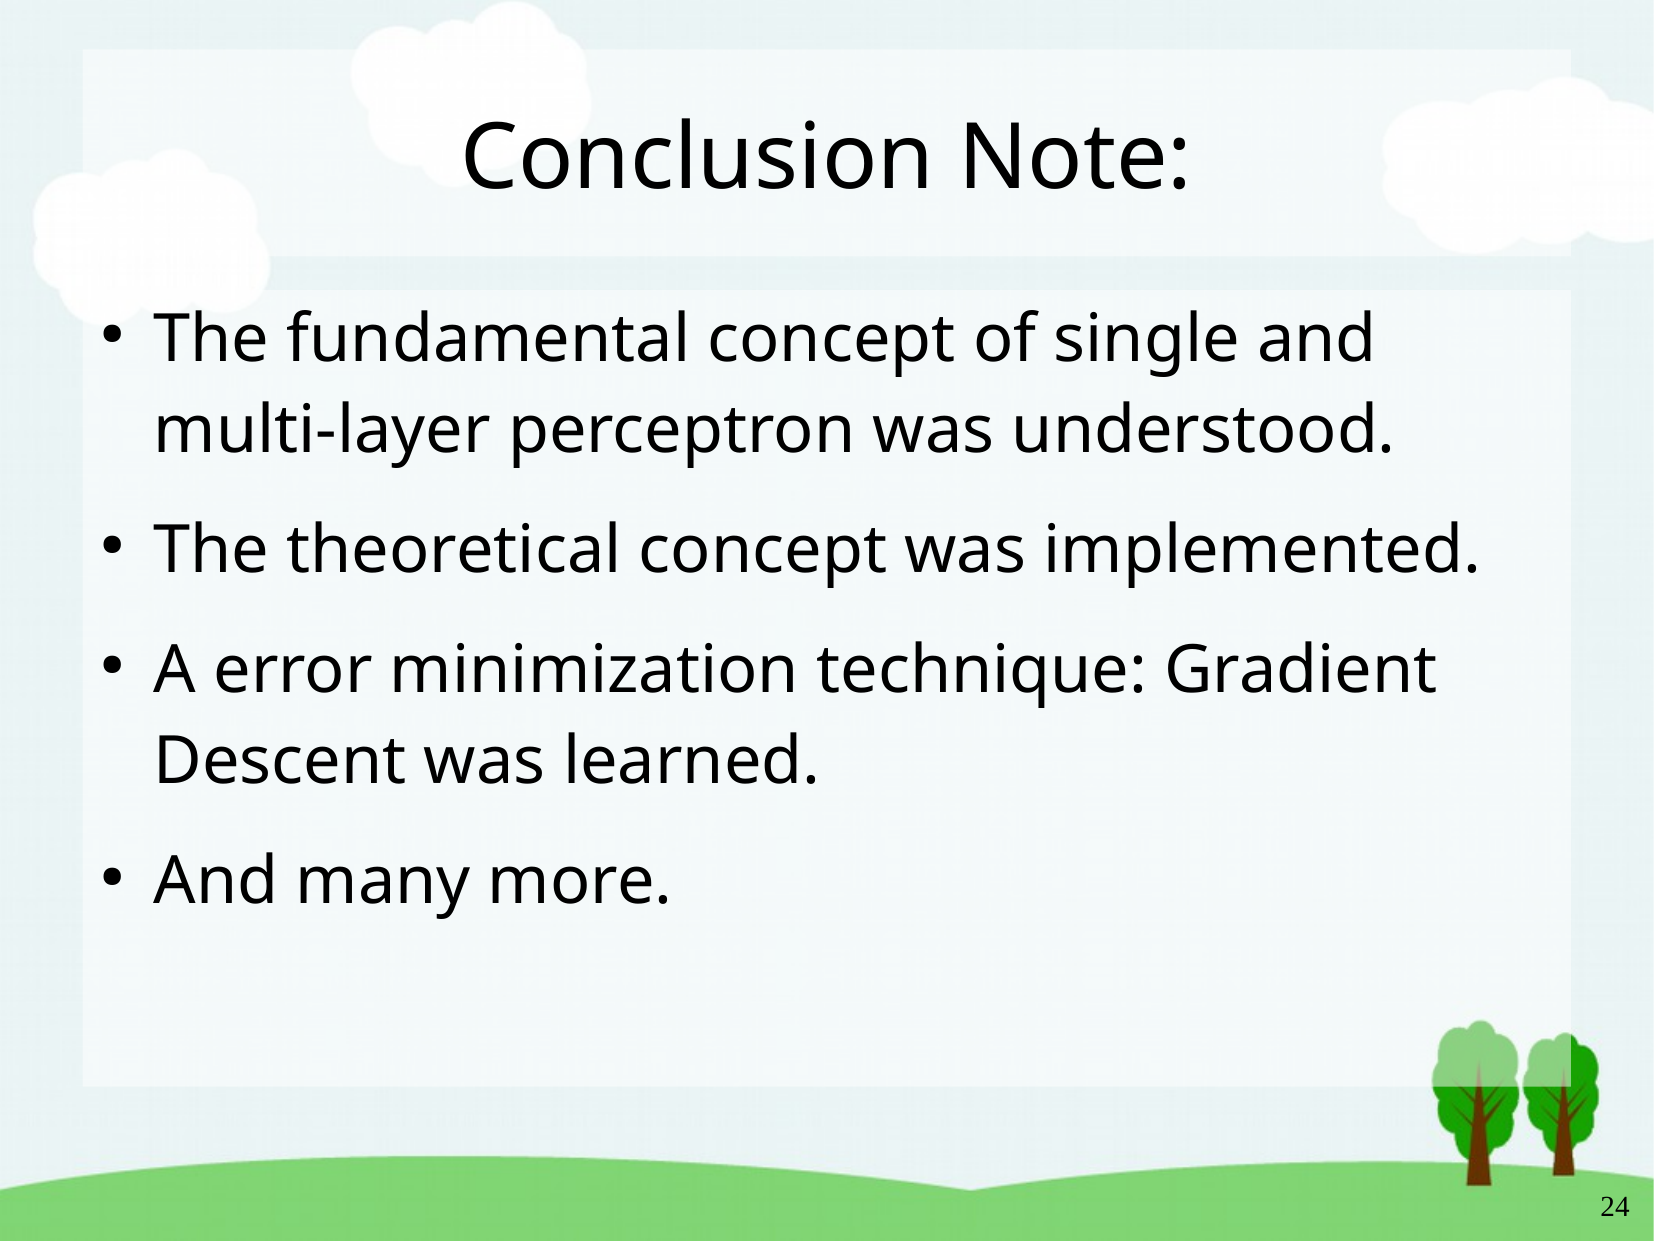

# Conclusion Note:
The fundamental concept of single and multi-layer perceptron was understood.
The theoretical concept was implemented.
A error minimization technique: Gradient Descent was learned.
And many more.
24